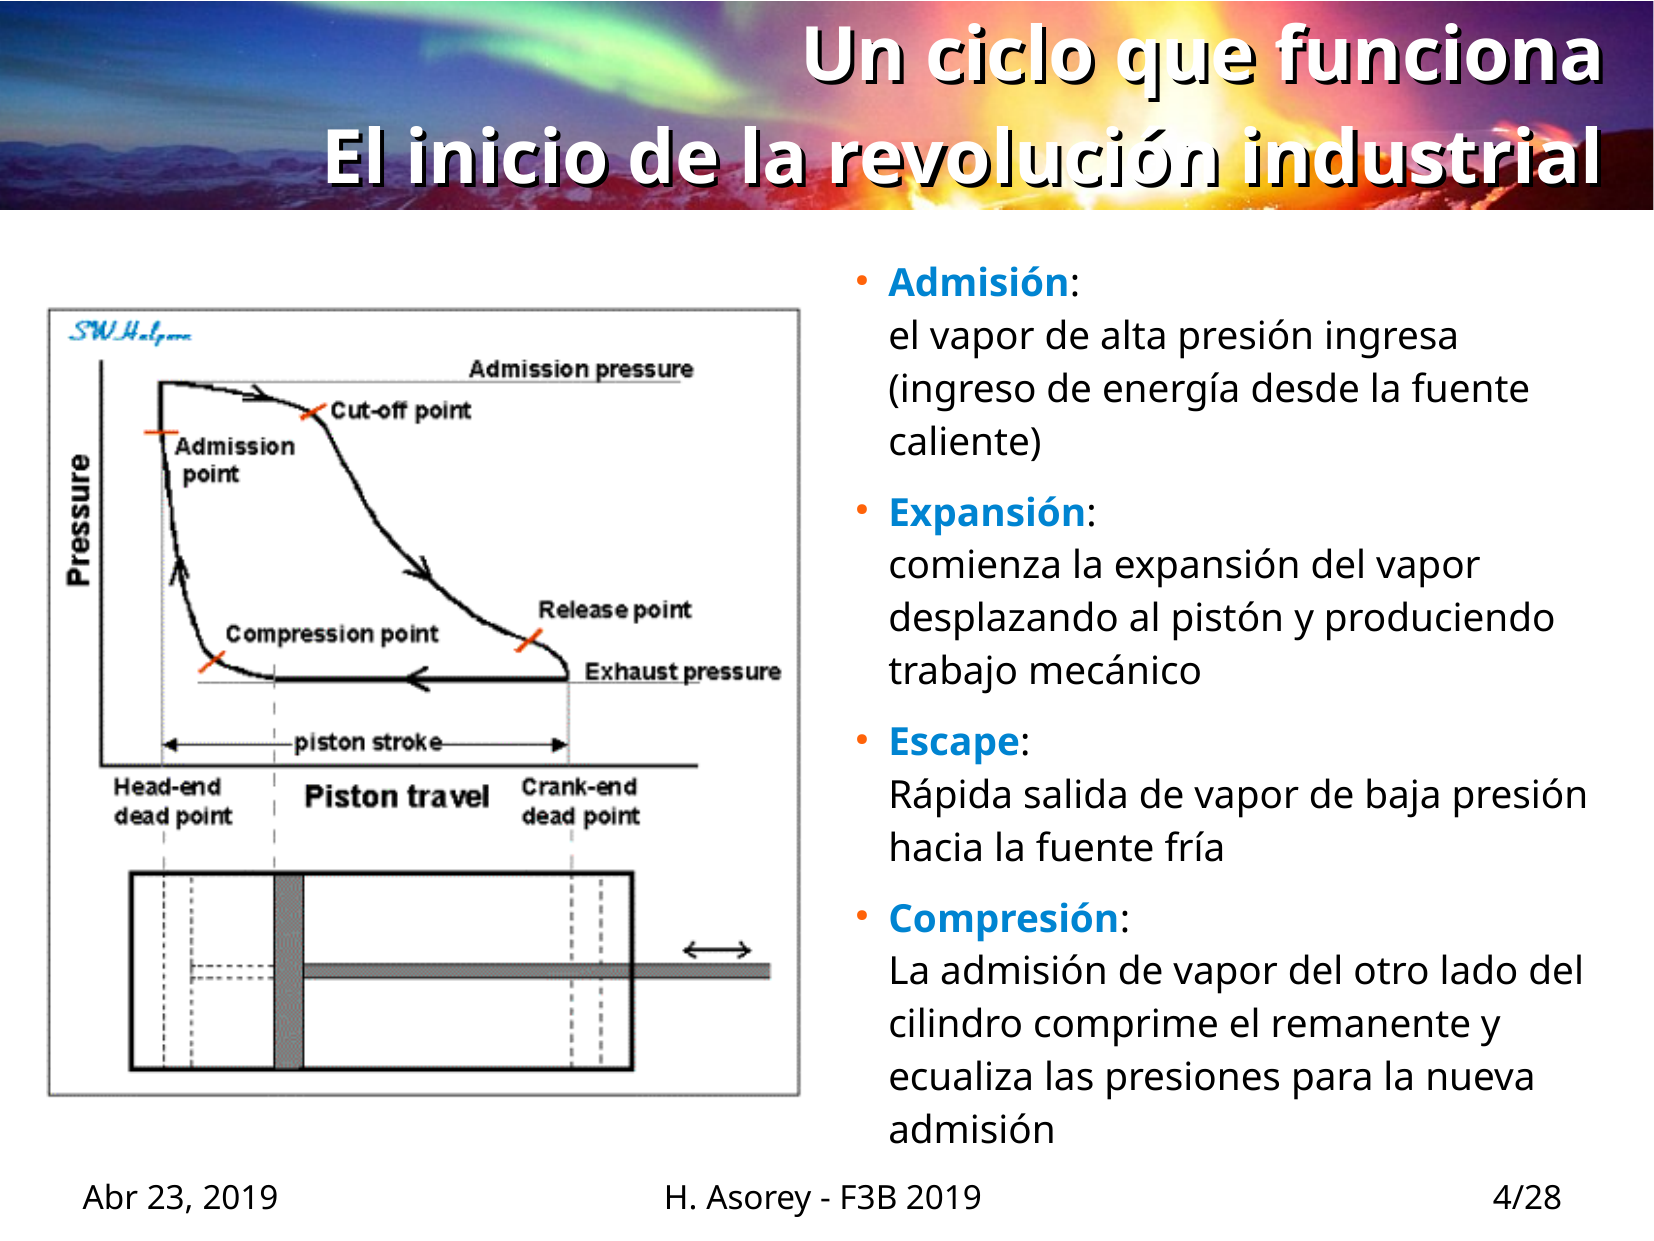

# Un ciclo que funciona El inicio de la revolución industrial
Admisión:
el vapor de alta presión ingresa (ingreso de energía desde la fuente caliente)
Expansión:
comienza la expansión del vapor desplazando al pistón y produciendo trabajo mecánico
Escape:
Rápida salida de vapor de baja presión hacia la fuente fría
Compresión:
La admisión de vapor del otro lado del cilindro comprime el remanente y ecualiza las presiones para la nueva admisión
Abr 23, 2019
H. Asorey - F3B 2019
4